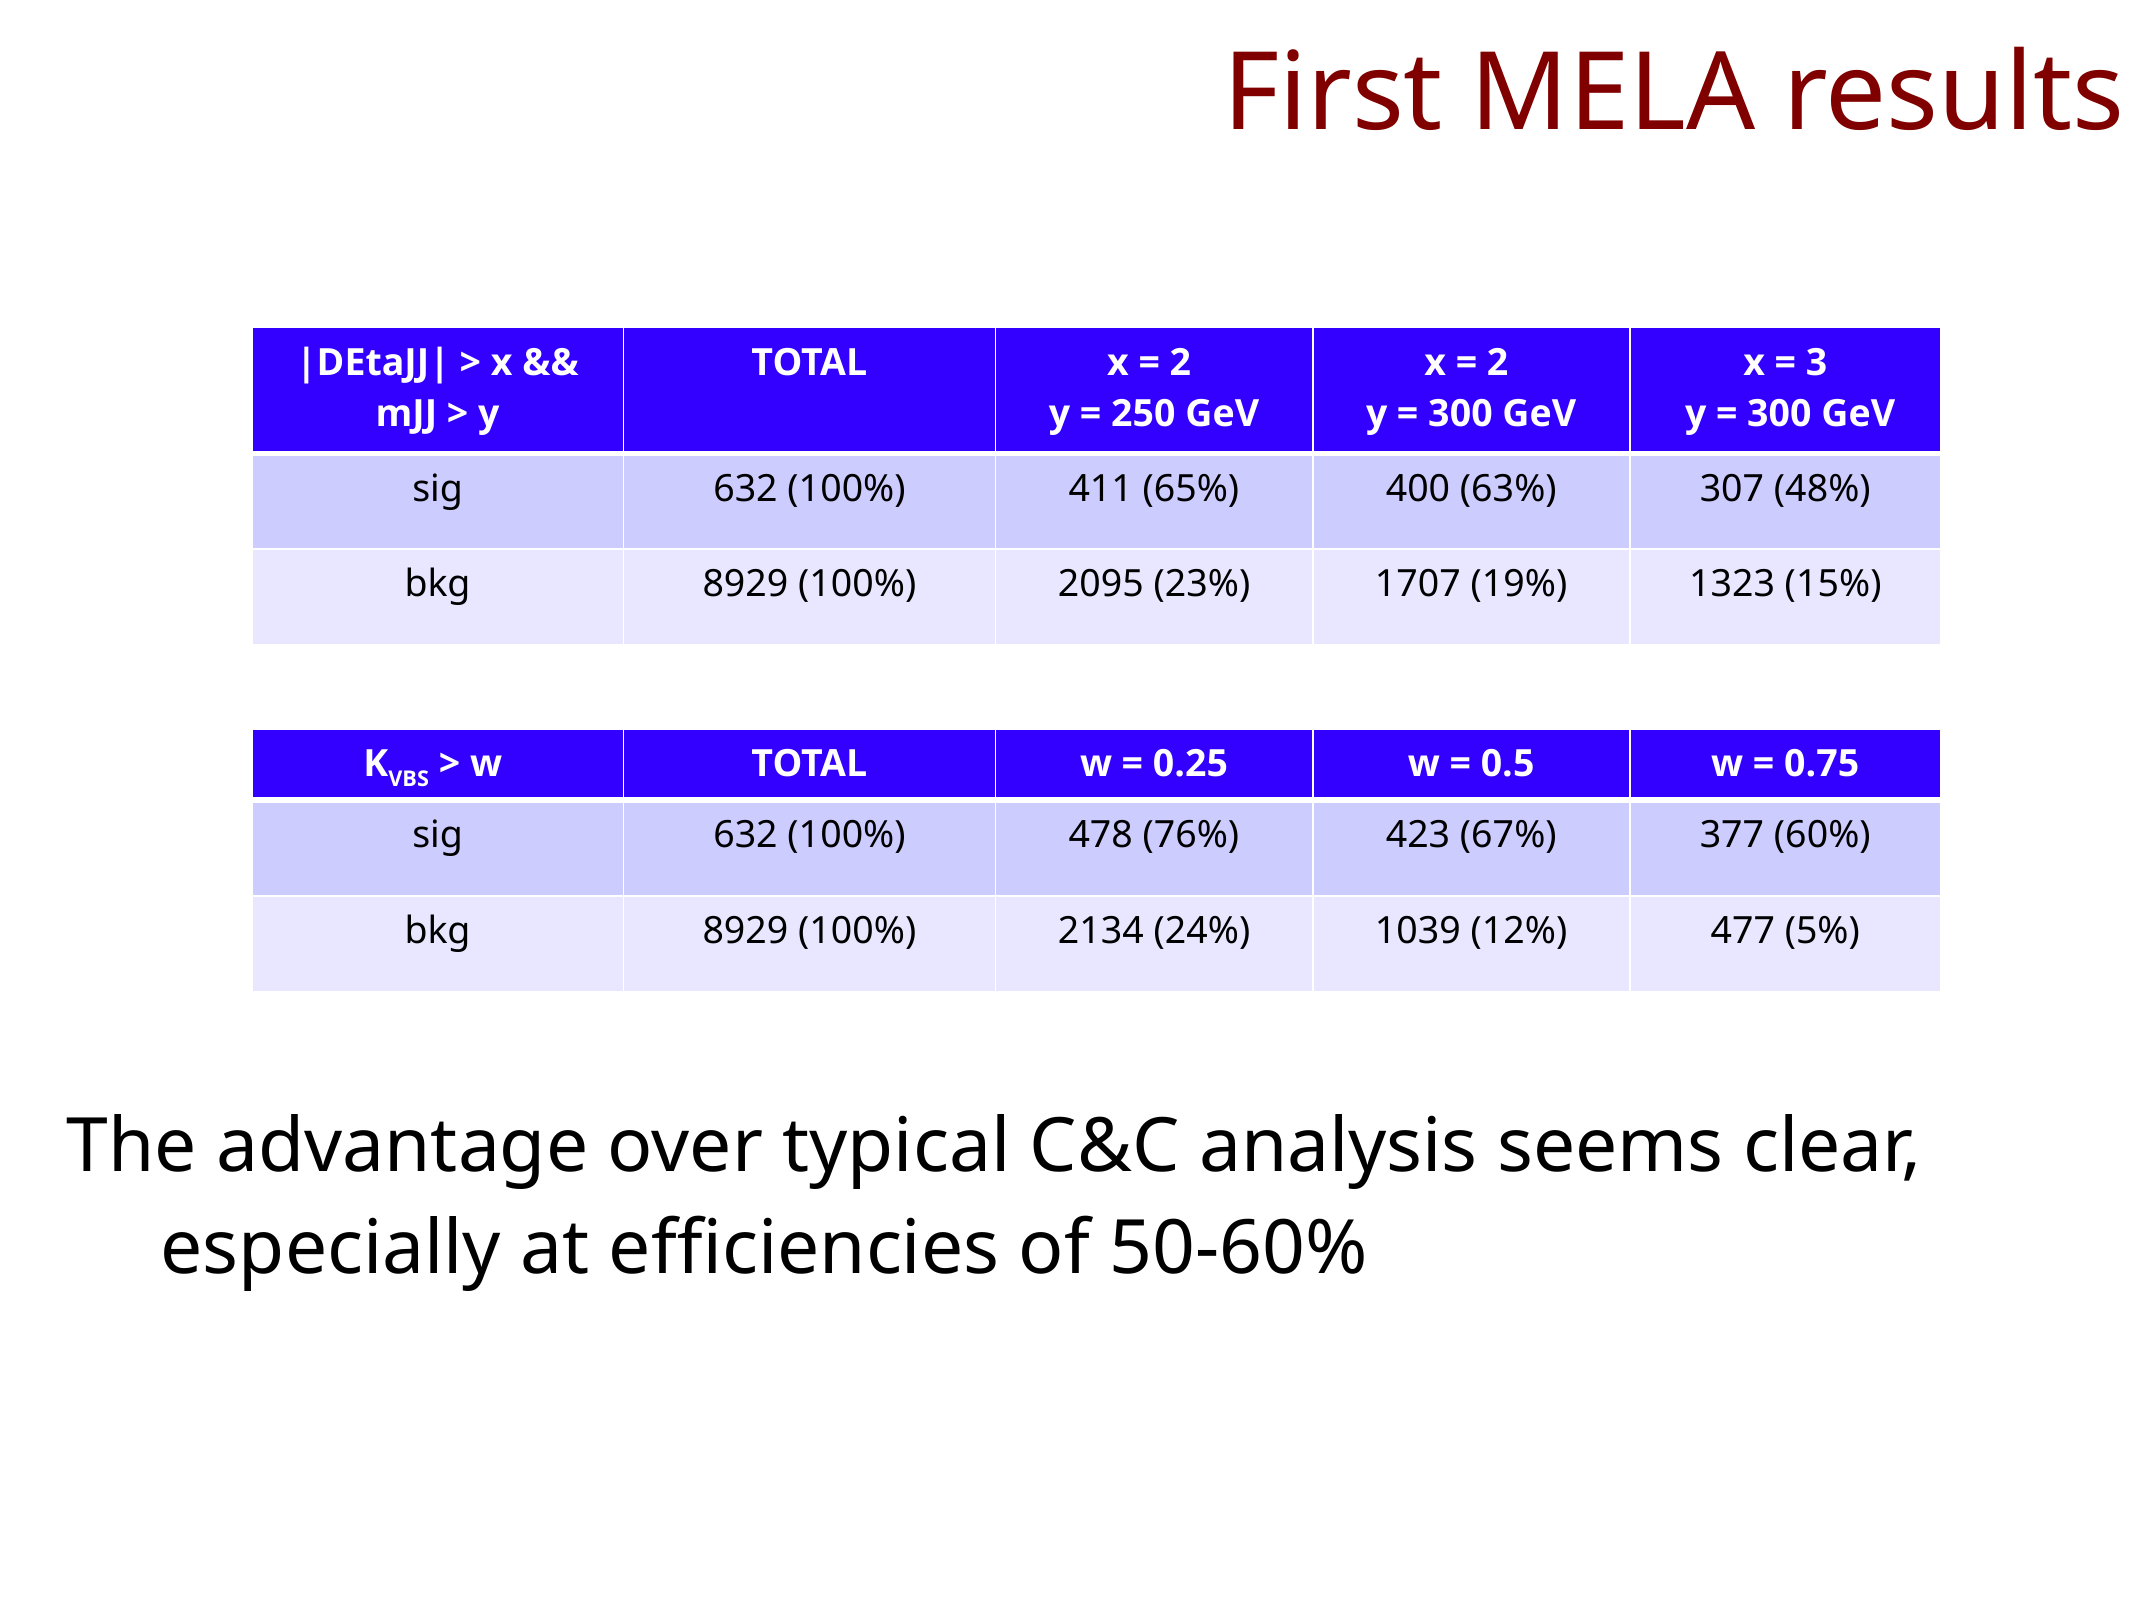

# First MELA results
| |DEtaJJ| > x && mJJ > y | TOTAL | x = 2 y = 250 GeV | x = 2 y = 300 GeV | x = 3 y = 300 GeV |
| --- | --- | --- | --- | --- |
| sig | 632 (100%) | 411 (65%) | 400 (63%) | 307 (48%) |
| bkg | 8929 (100%) | 2095 (23%) | 1707 (19%) | 1323 (15%) |
| KVBS > w | TOTAL | w = 0.25 | w = 0.5 | w = 0.75 |
| --- | --- | --- | --- | --- |
| sig | 632 (100%) | 478 (76%) | 423 (67%) | 377 (60%) |
| bkg | 8929 (100%) | 2134 (24%) | 1039 (12%) | 477 (5%) |
The advantage over typical C&C analysis seems clear, especially at efficiencies of 50-60%